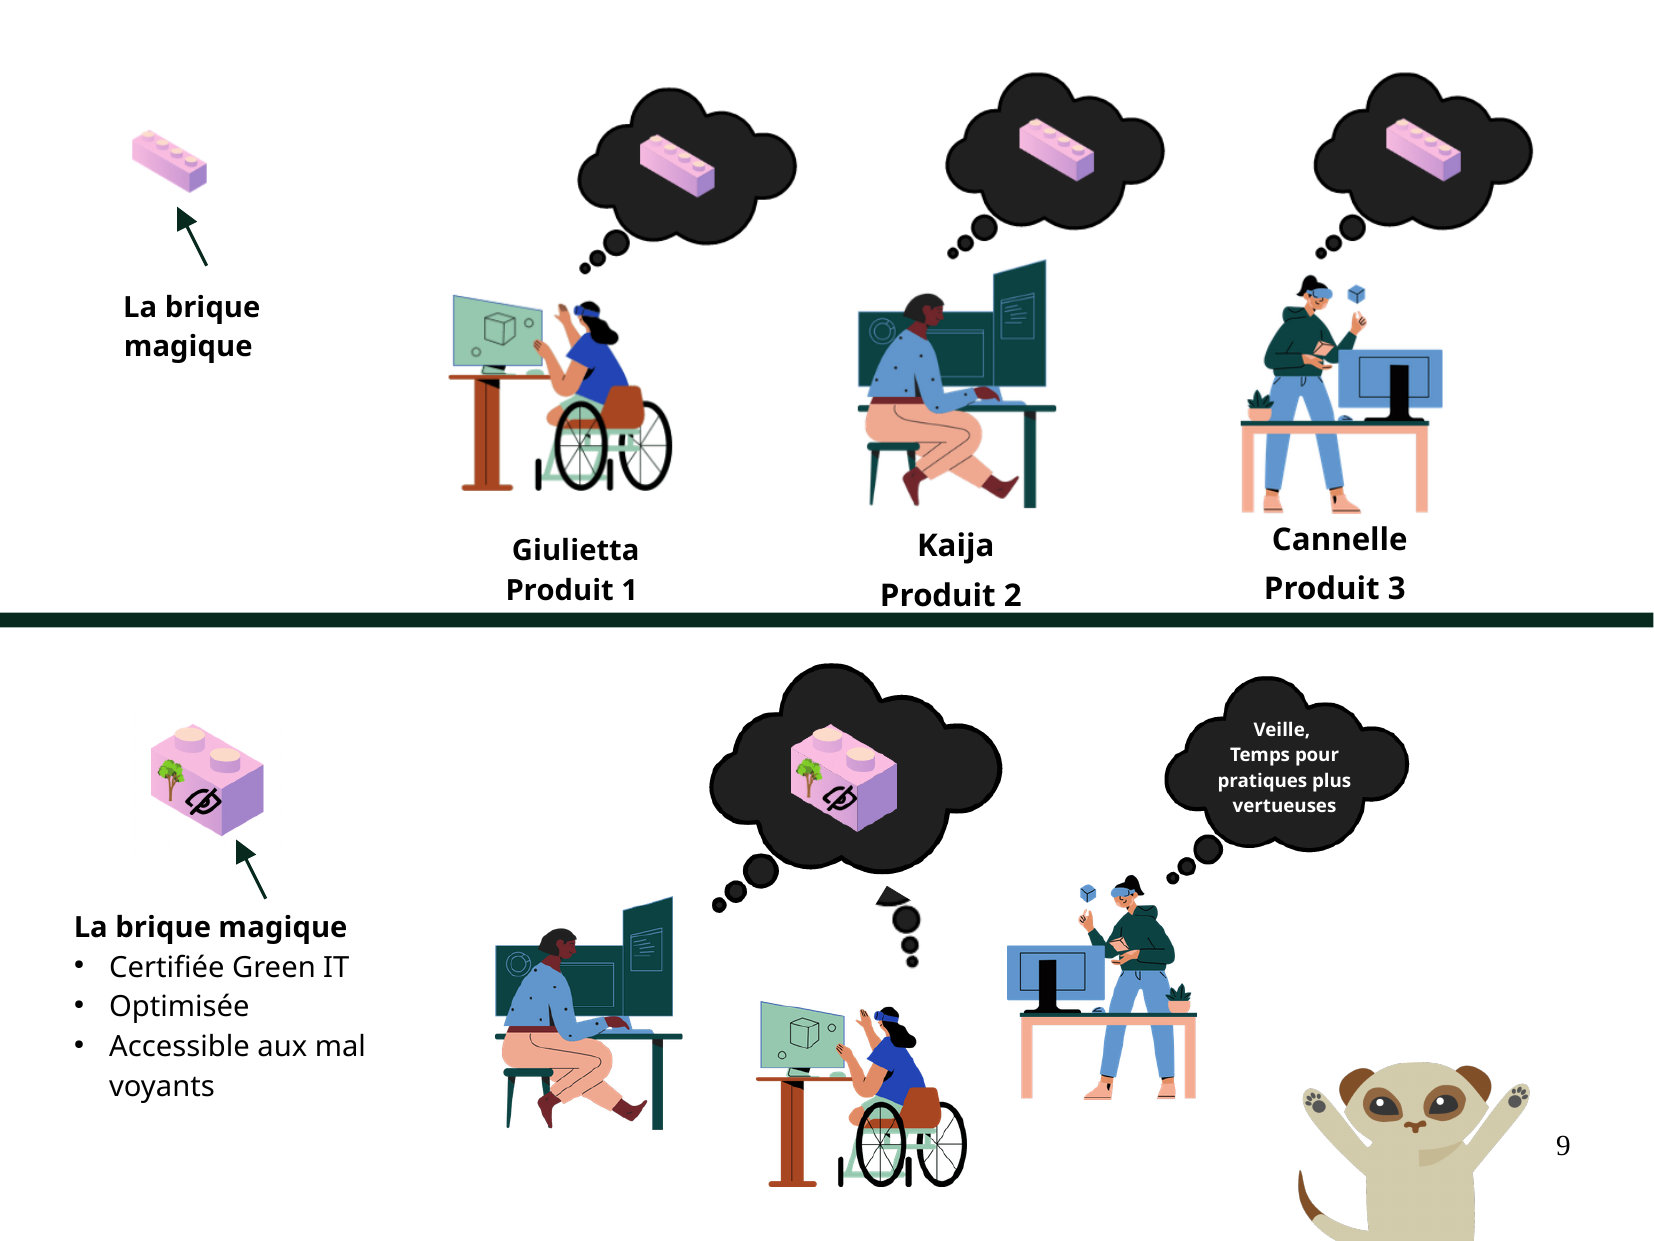

La brique magique
Cannelle
Produit 3
Kaija
Produit 2
Giulietta
Produit 1
Veille,
Temps pour pratiques plus vertueuses
La brique magique
Certifiée Green IT
Optimisée
Accessible aux mal voyants
9